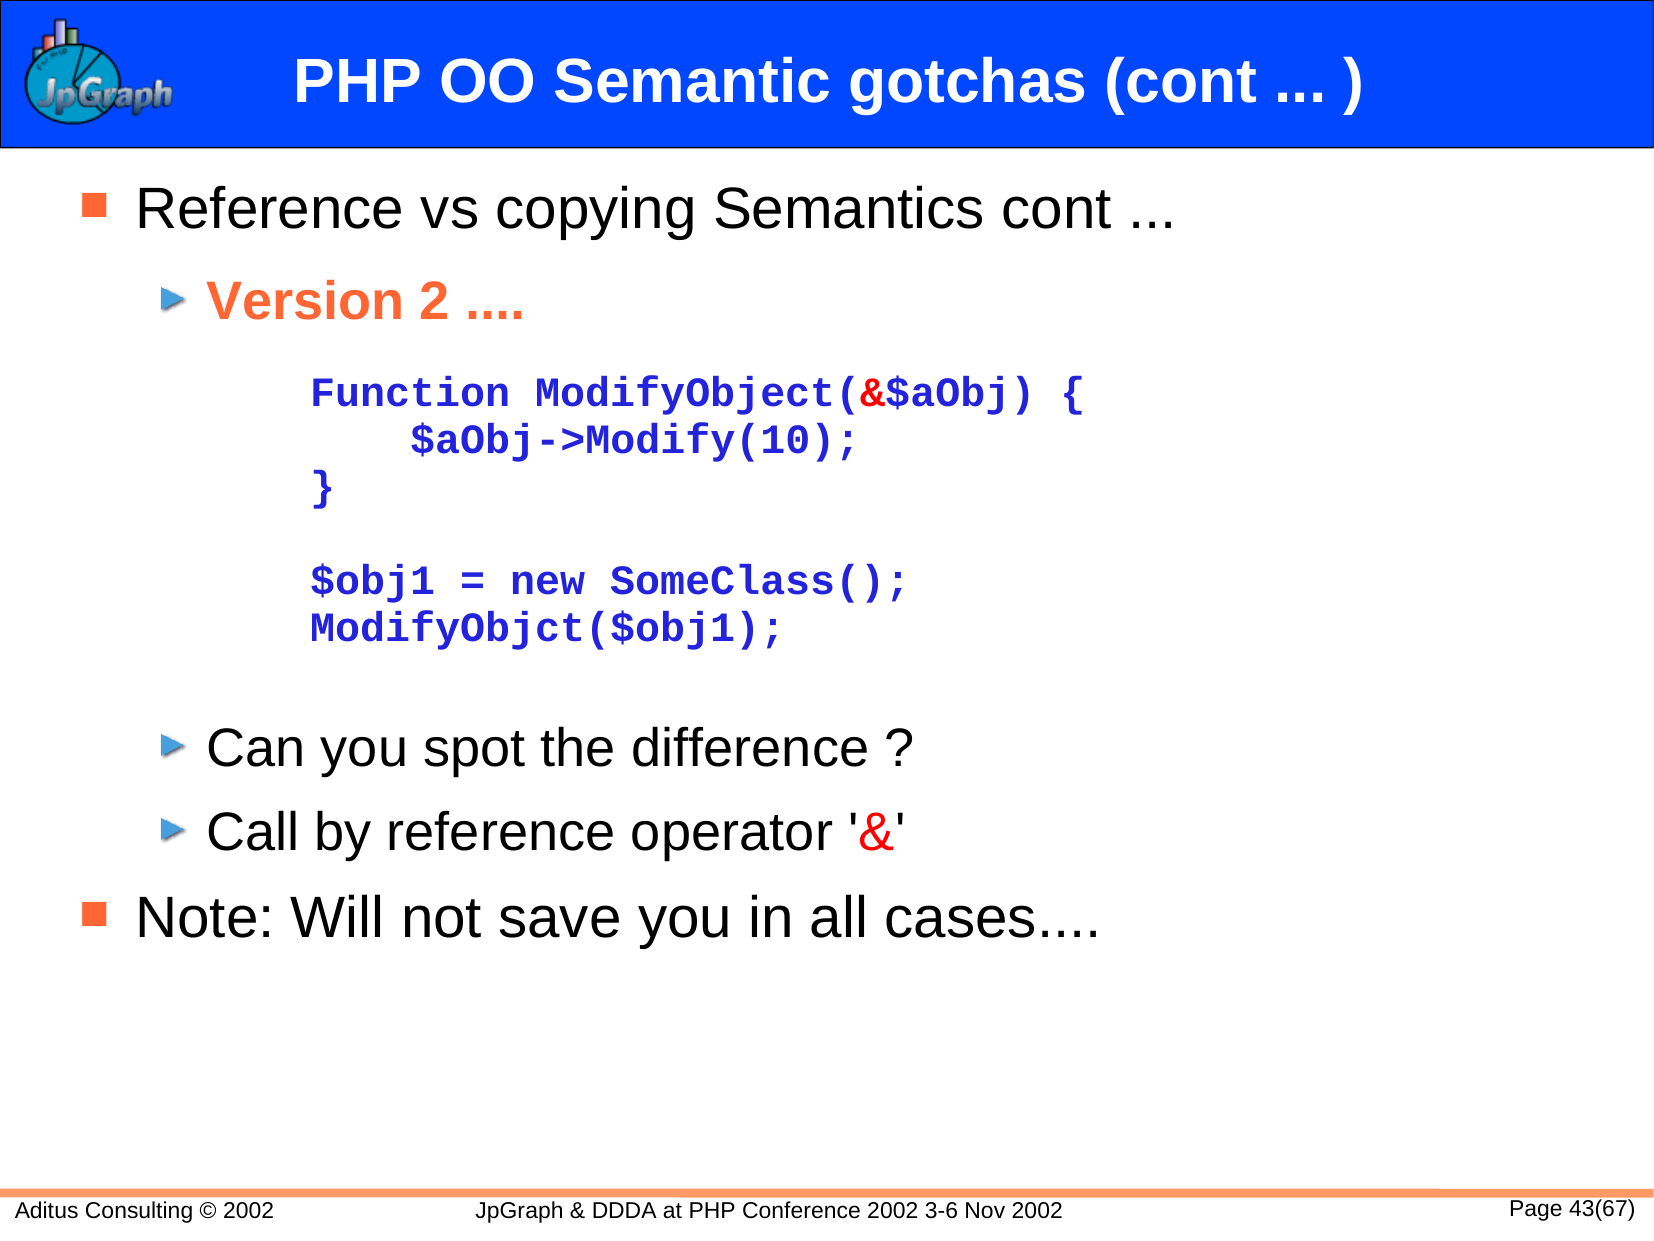

# PHP OO Semantic gotchas (cont ... )
Reference vs copying Semantics cont ...
Version 2 ....
Can you spot the difference ?
Call by reference operator '&'
Note: Will not save you in all cases....
Function ModifyObject(&$aObj) {
 $aObj->Modify(10);
}
$obj1 = new SomeClass();
ModifyObjct($obj1);